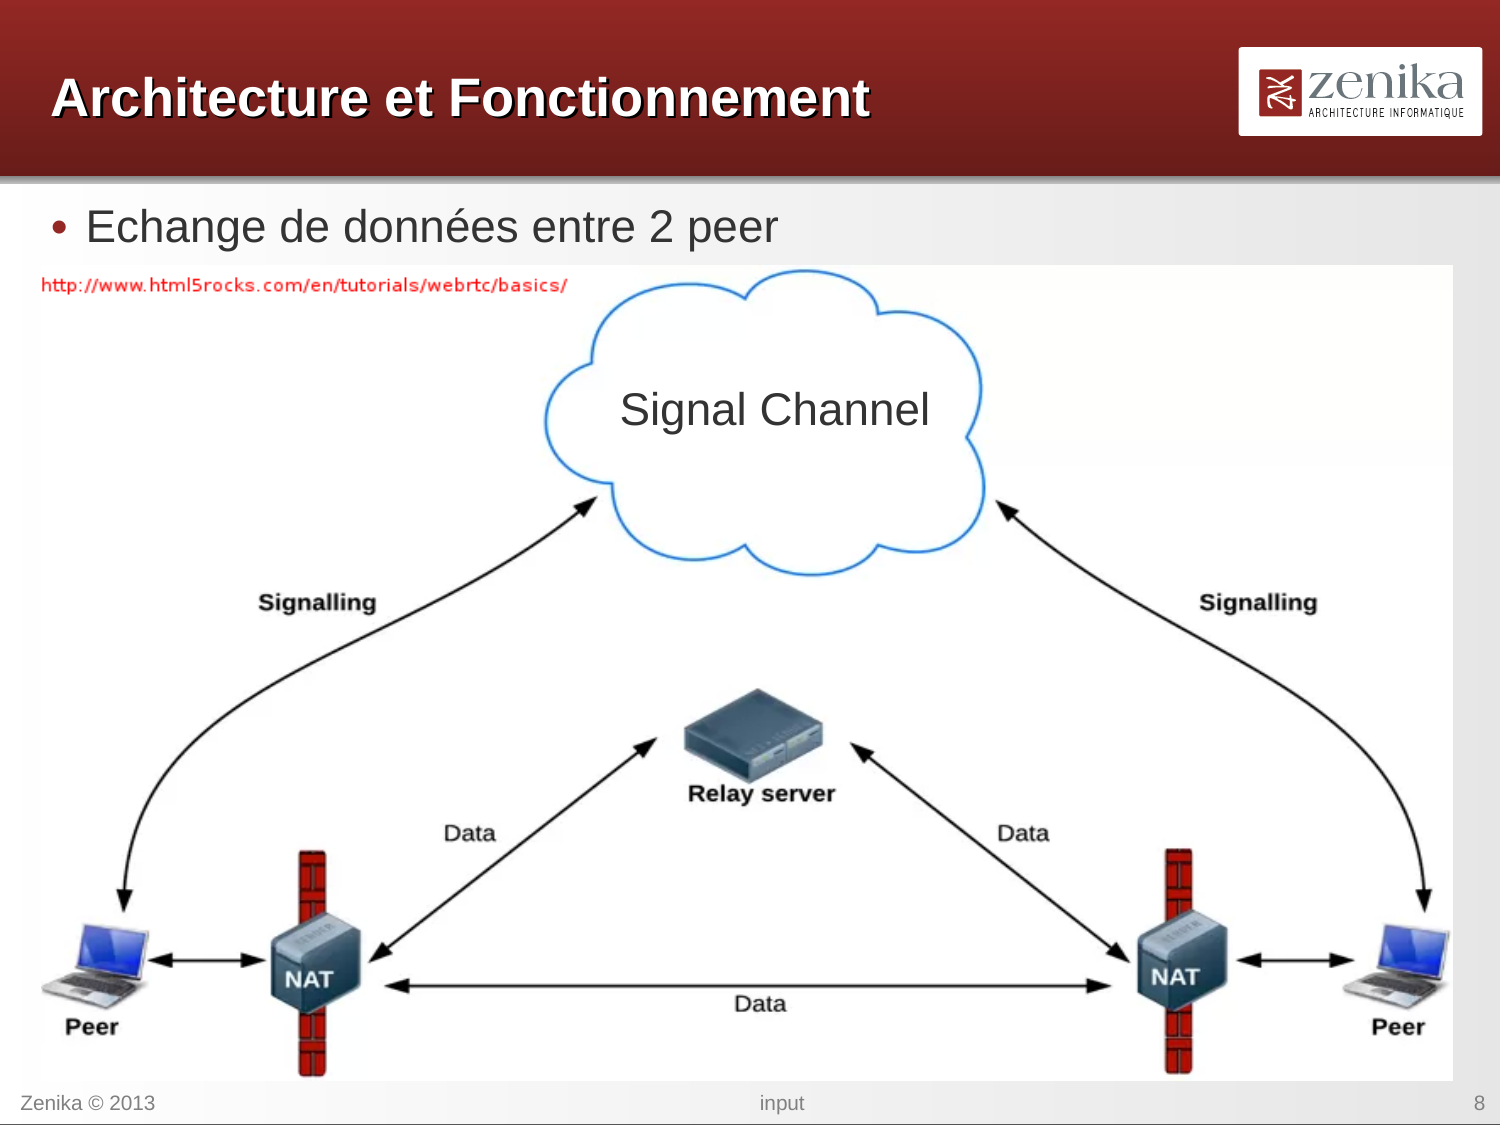

# Architecture et Fonctionnement
Echange de données entre 2 peer
Signal Channel